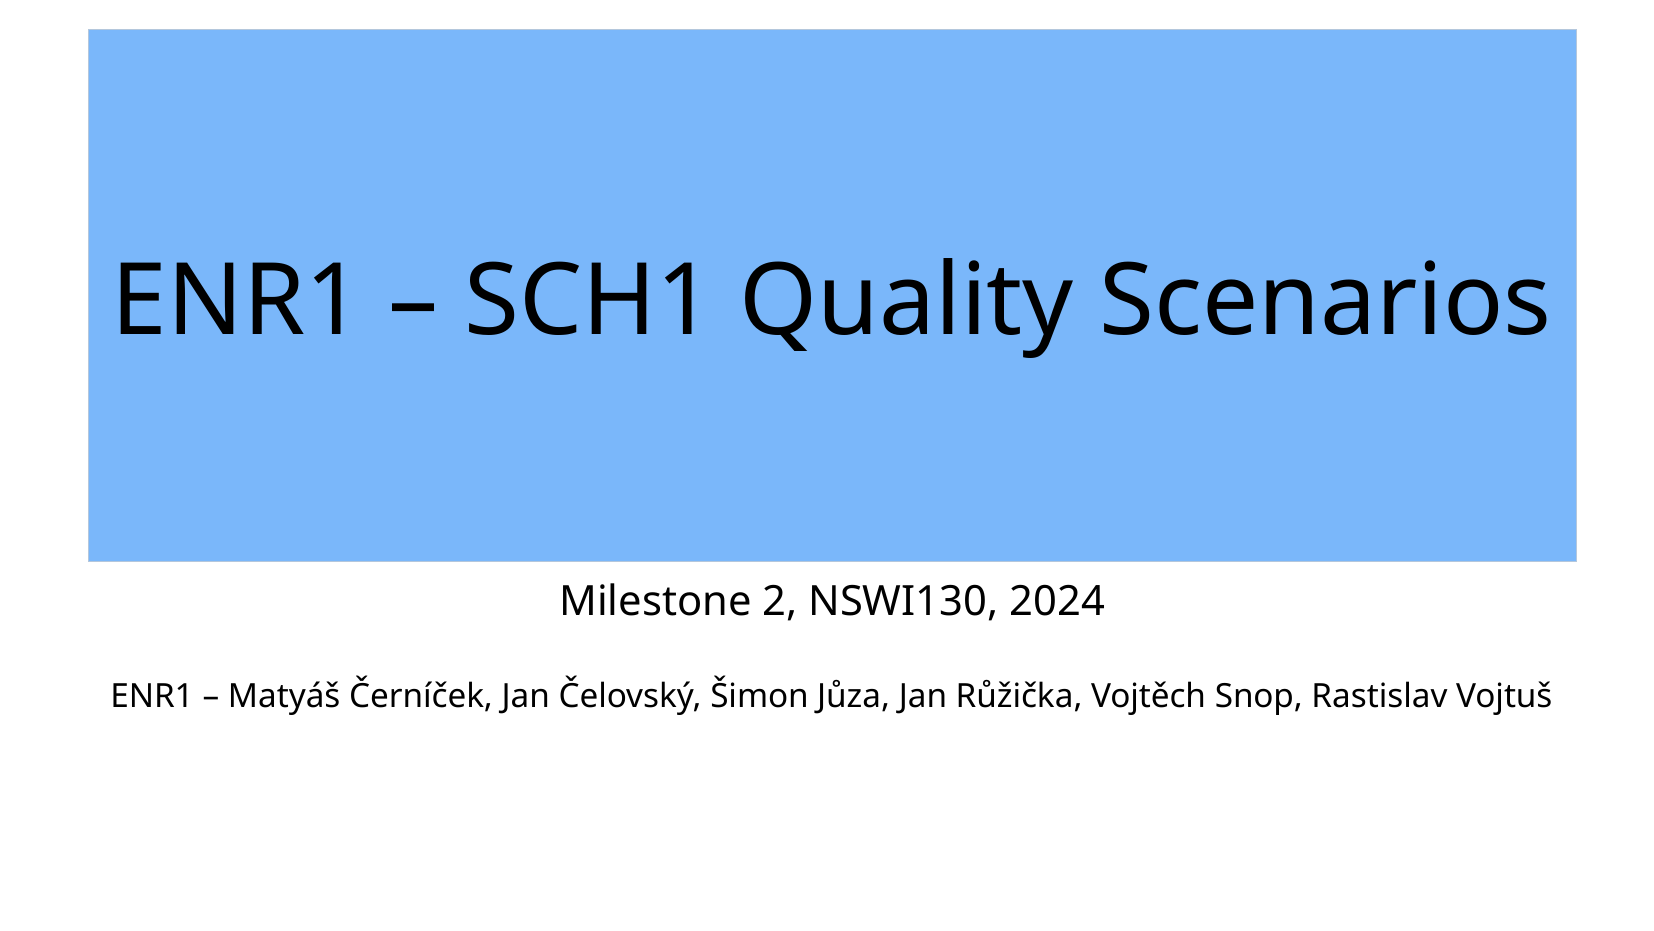

ENR1 – SCH1 Quality Scenarios
# Milestone 2, NSWI130, 2024
ENR1 – Matyáš Černíček, Jan Čelovský, Šimon Jůza, Jan Růžička, Vojtěch Snop, Rastislav Vojtuš